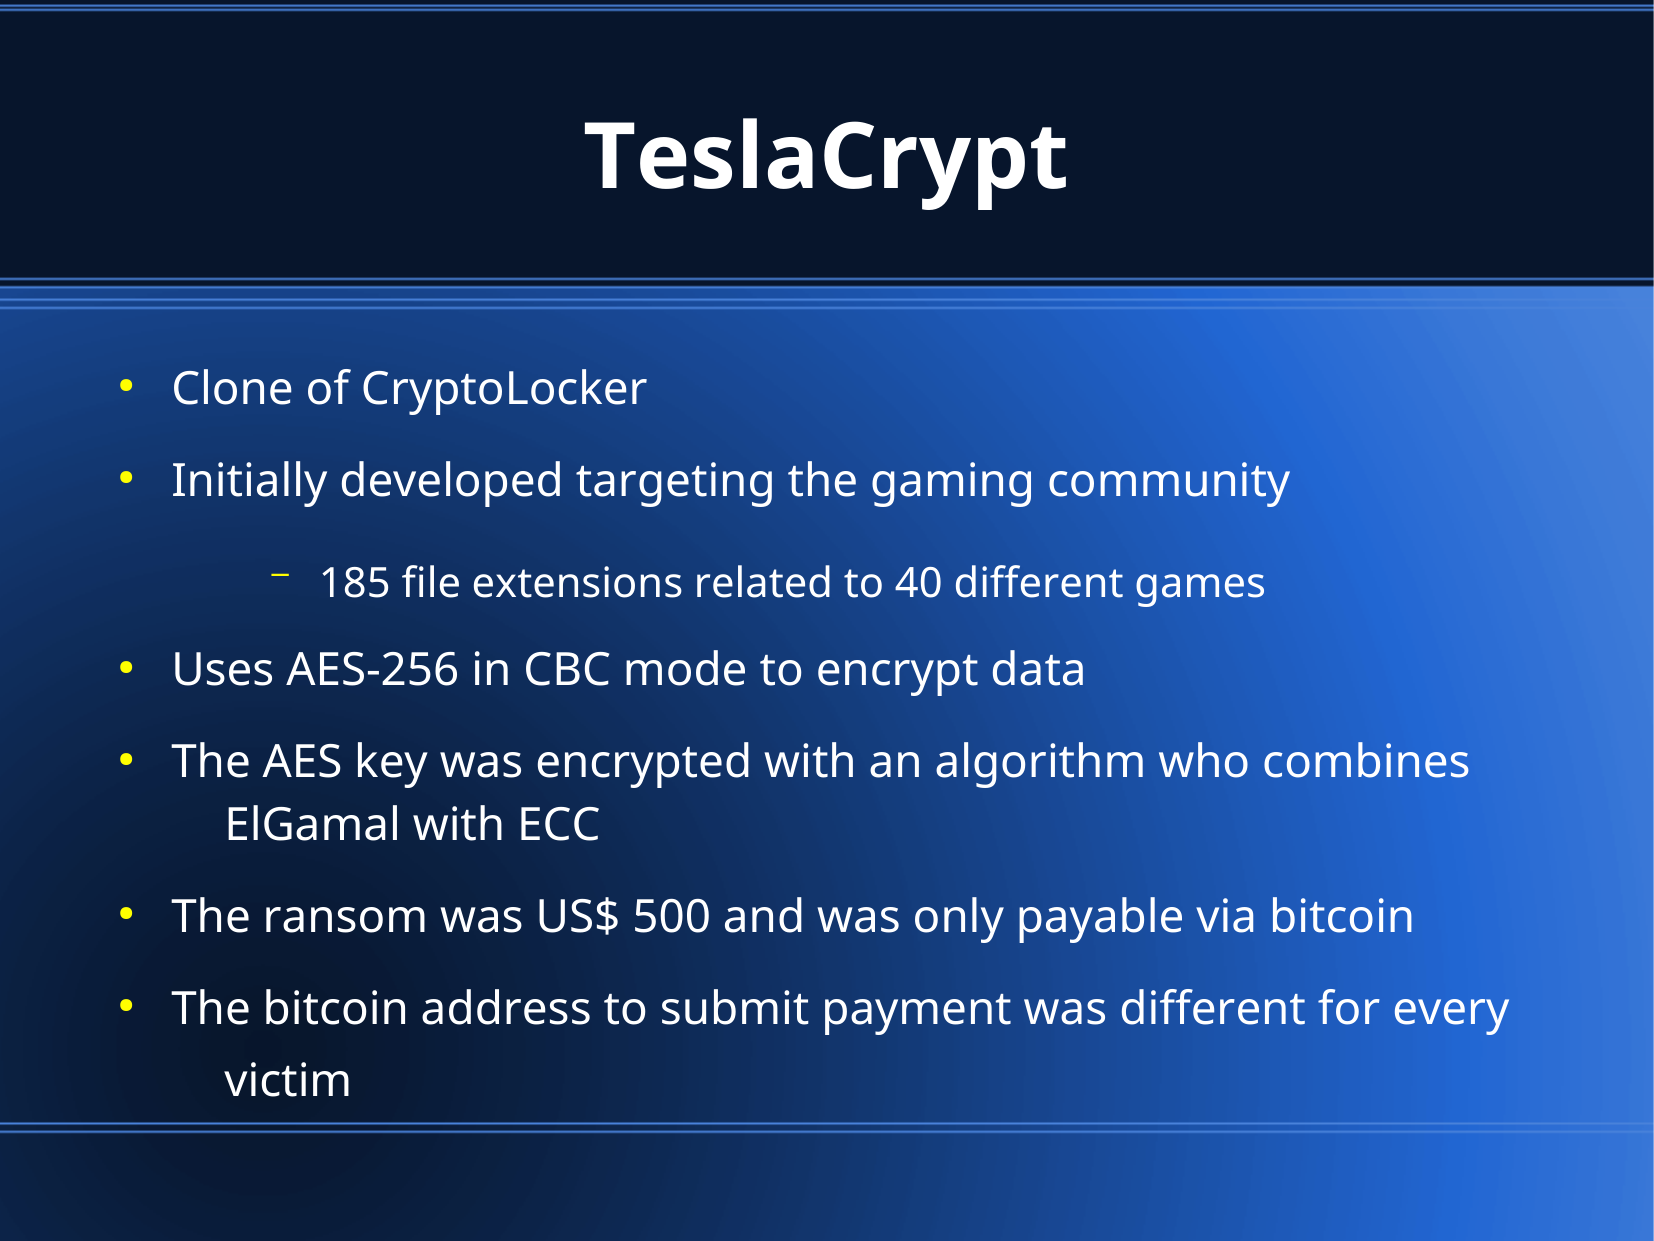

# TeslaCrypt
Clone of CryptoLocker
Initially developed targeting the gaming community
185 file extensions related to 40 different games
Uses AES-256 in CBC mode to encrypt data
The AES key was encrypted with an algorithm who combines ElGamal with ECC
The ransom was US$ 500 and was only payable via bitcoin
The bitcoin address to submit payment was different for every victim